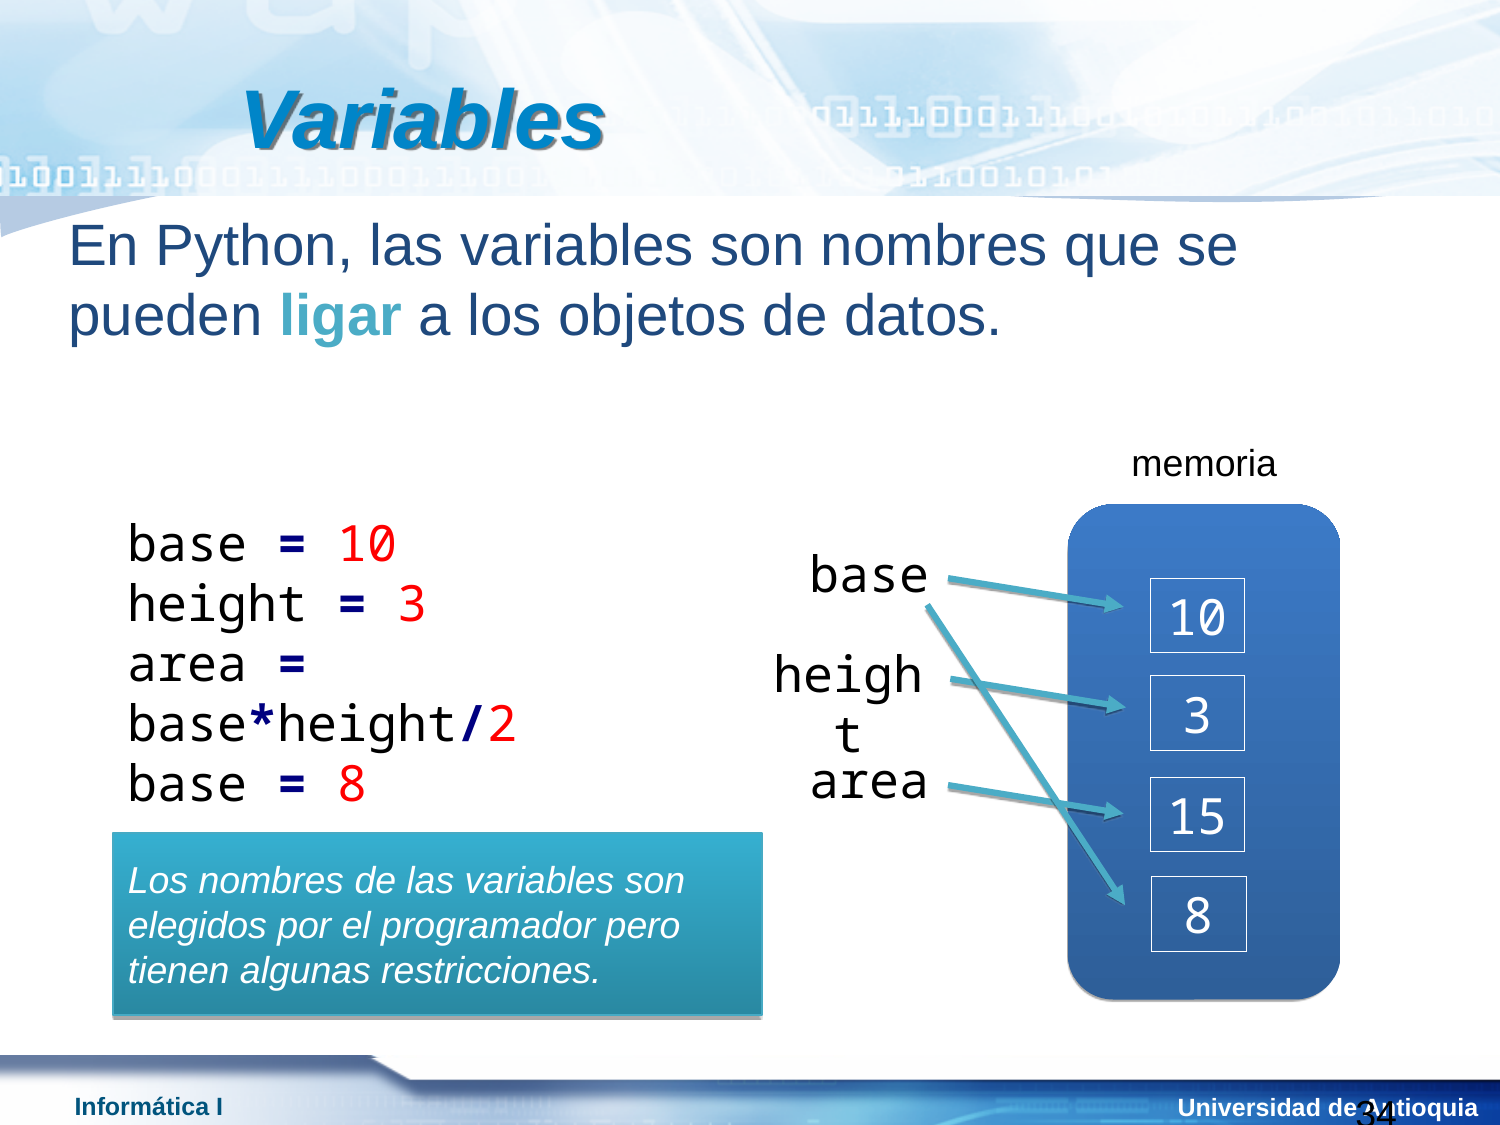

# Variables
En Python, las variables son nombres que se pueden ligar a los objetos de datos.
memoria
base = 10
height = 3
area = base*height/2
base = 8
base
10
8
height
3
area
15
Los nombres de las variables son elegidos por el programador pero tienen algunas restricciones.